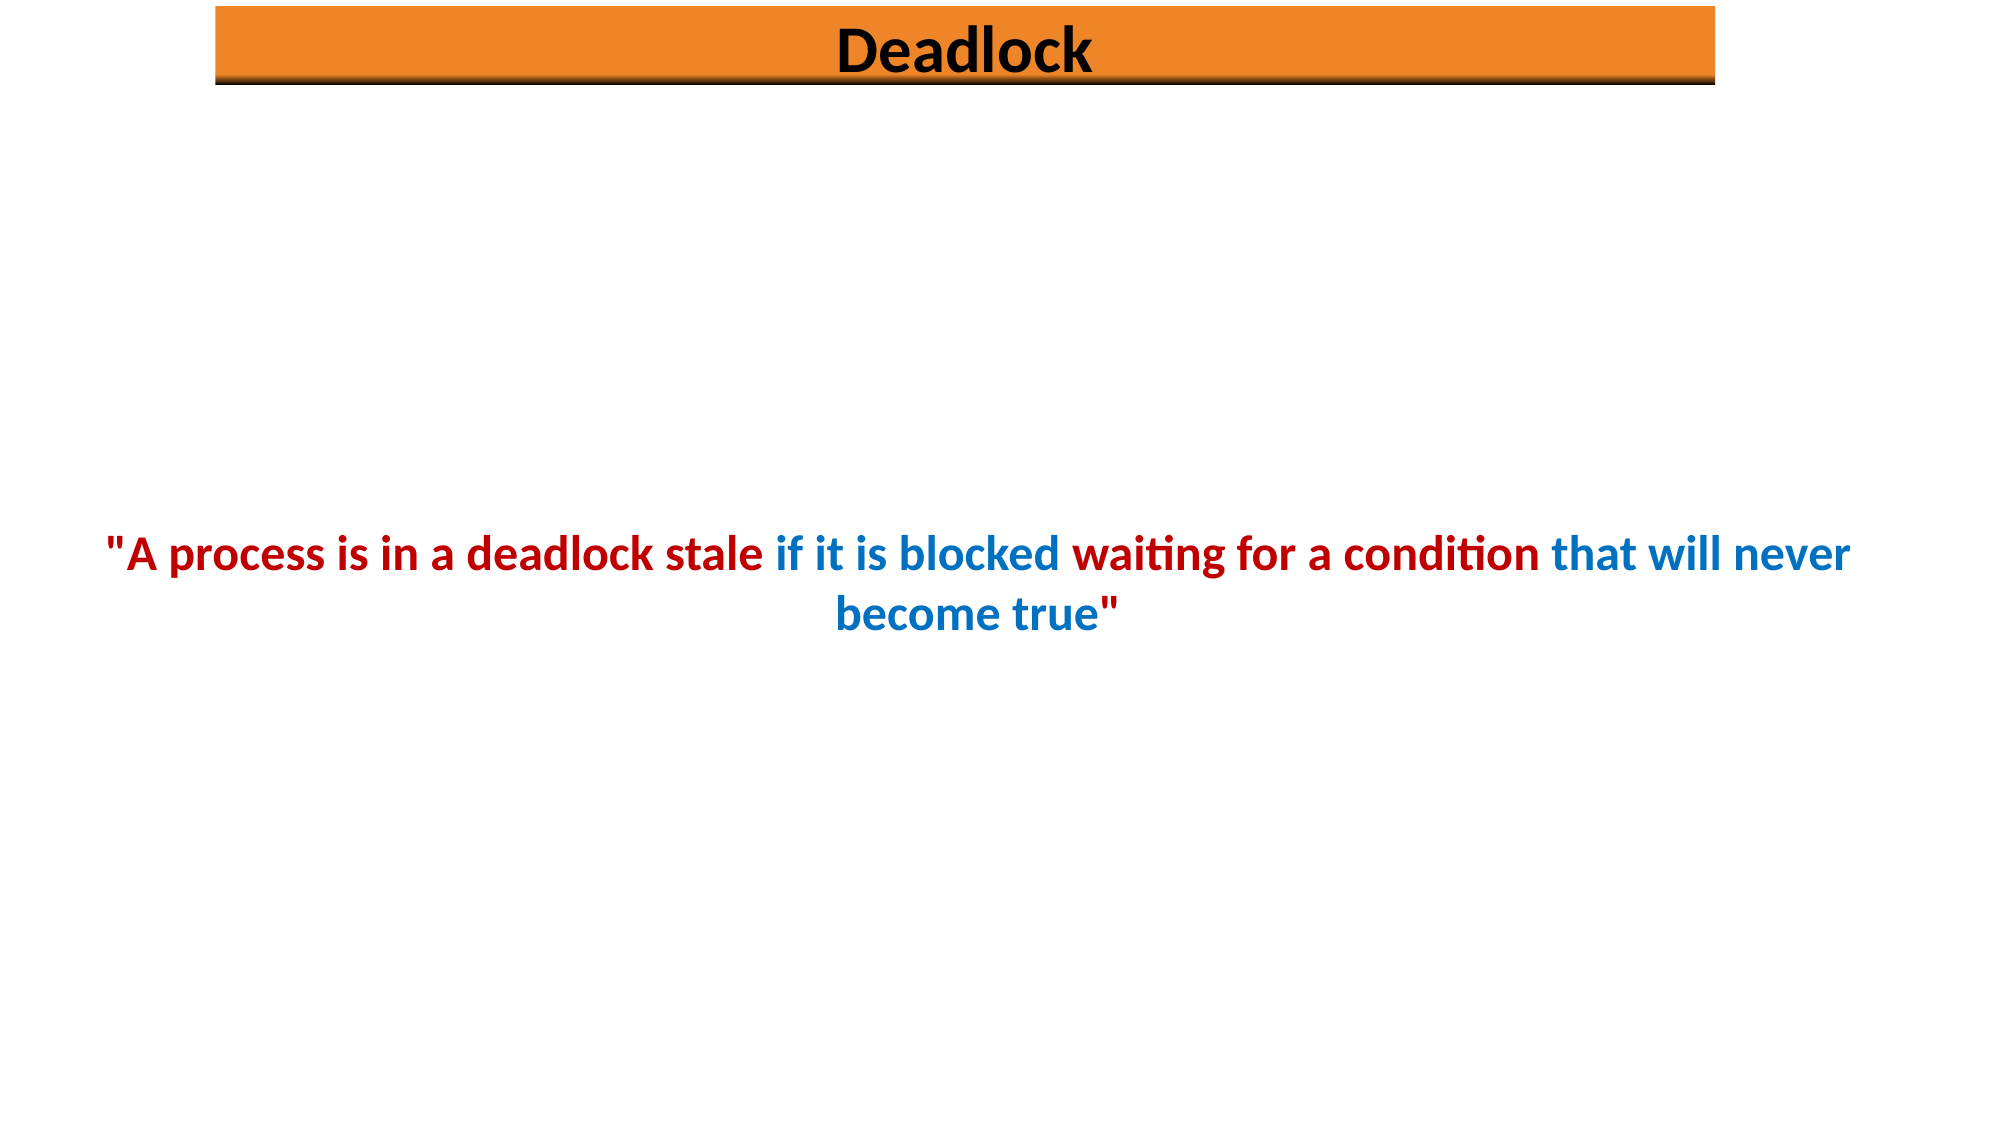

Deadlock
# "A process is in a deadlock stale if it is blocked waiting for a condition that will never become true"